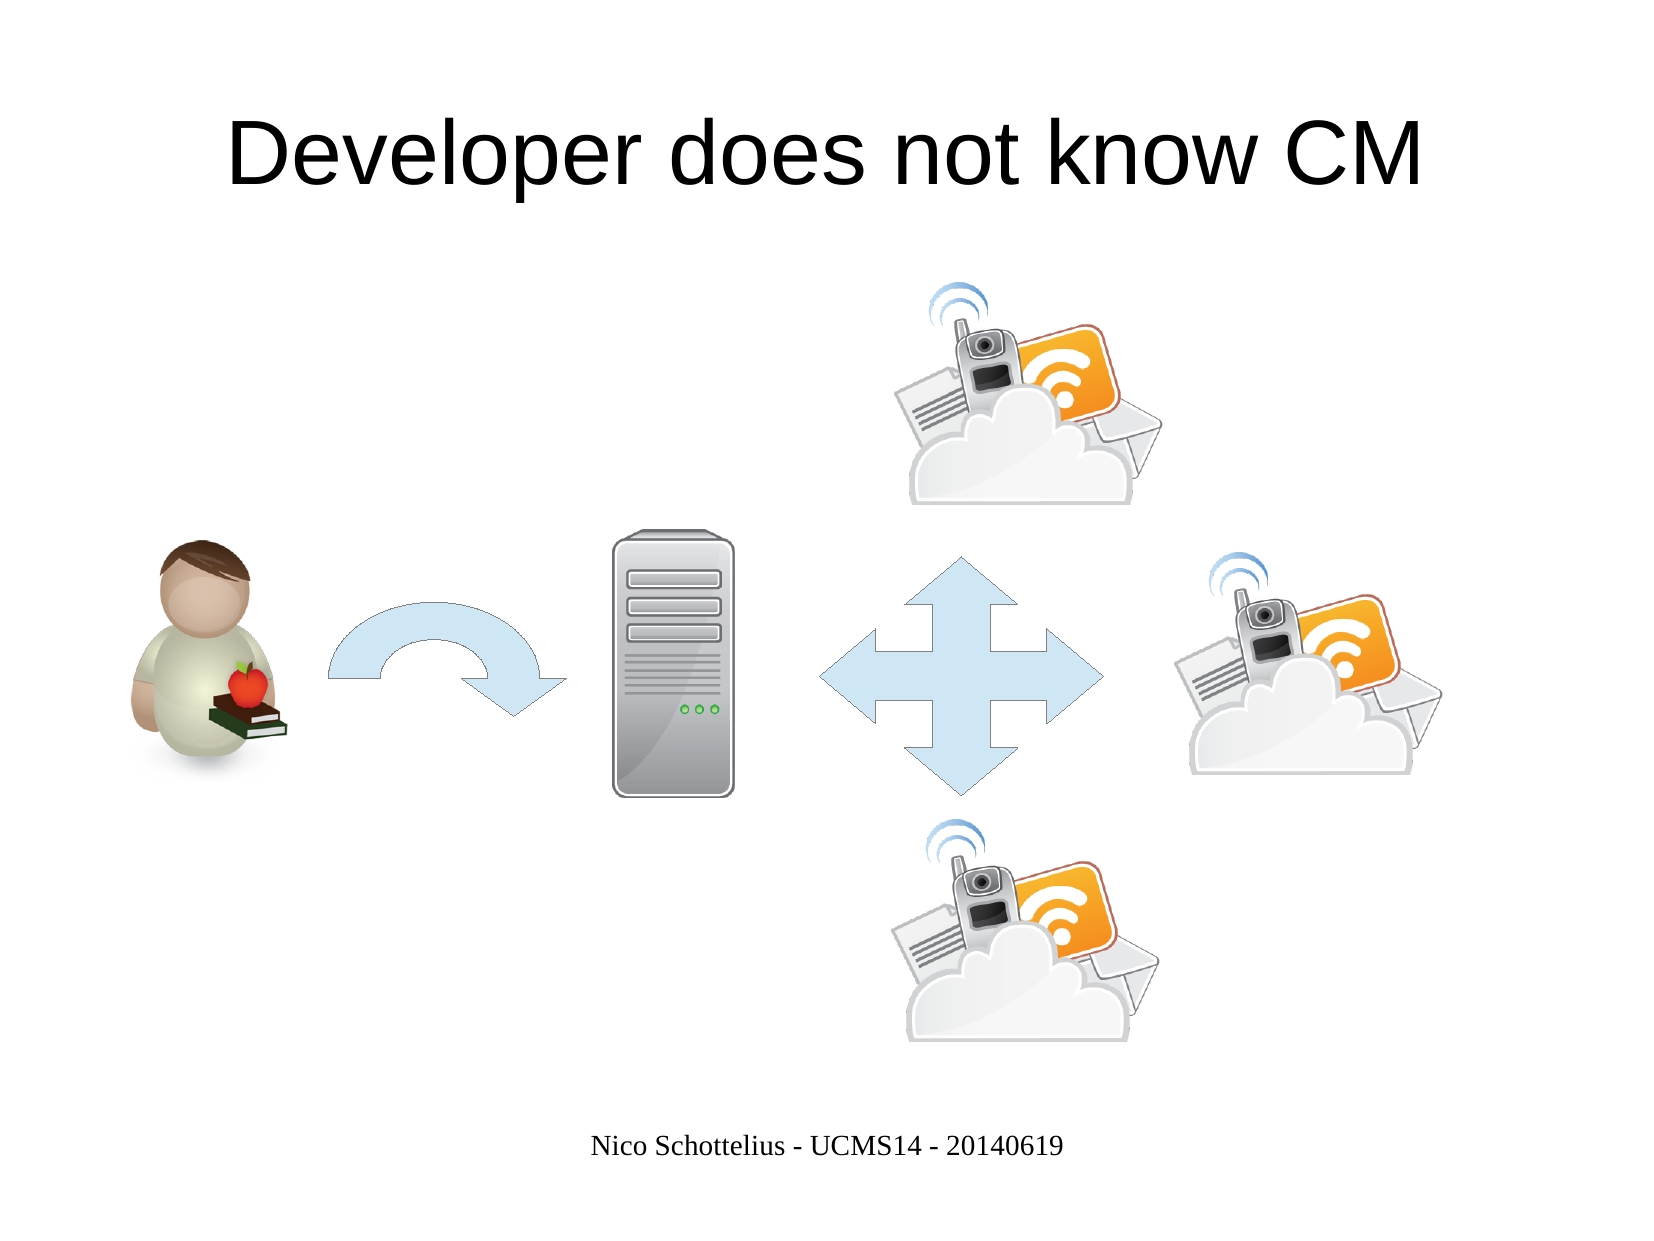

# Developer does not know CM
Nico Schottelius - UCMS14 - 20140619